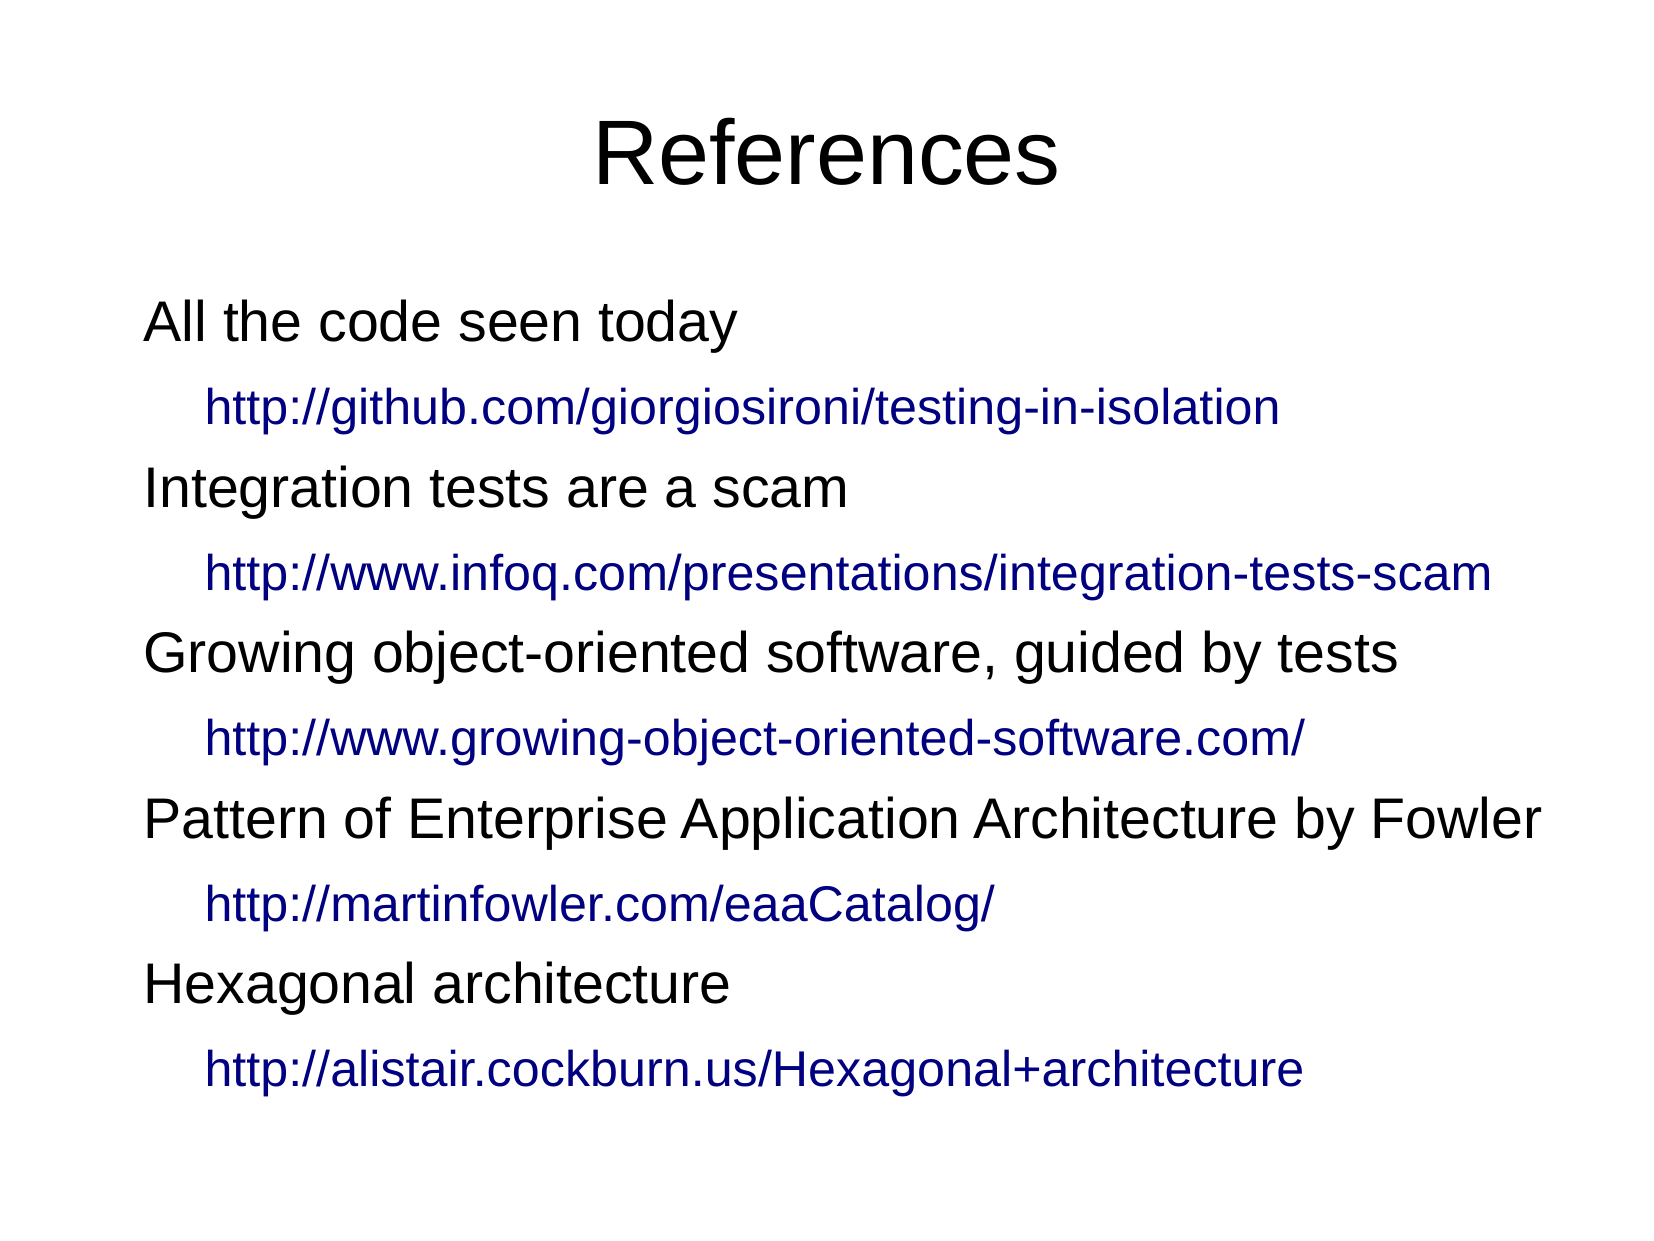

# References
All the code seen today
http://github.com/giorgiosironi/testing-in-isolation
Integration tests are a scam
http://www.infoq.com/presentations/integration-tests-scam
Growing object-oriented software, guided by tests
http://www.growing-object-oriented-software.com/
Pattern of Enterprise Application Architecture by Fowler
http://martinfowler.com/eaaCatalog/
Hexagonal architecture
http://alistair.cockburn.us/Hexagonal+architecture